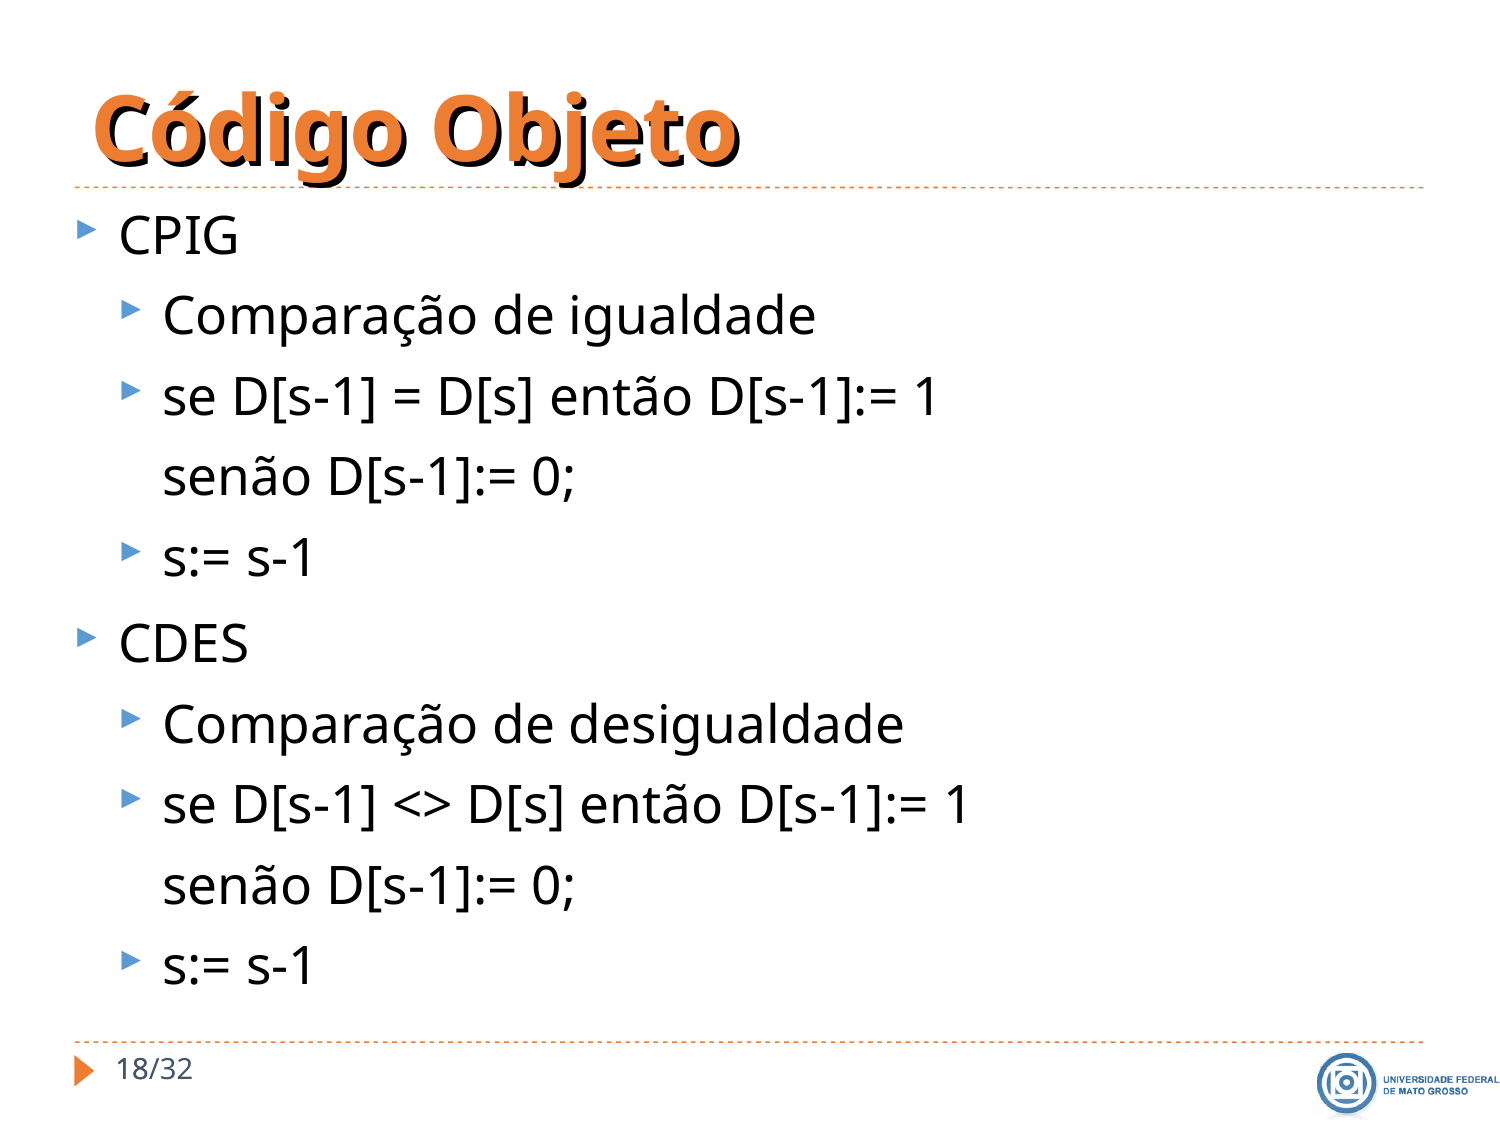

# Código Objeto
CPIG
Comparação de igualdade
se D[s-1] = D[s] então D[s-1]:= 1
senão D[s-1]:= 0;
s:= s-1
CDES
Comparação de desigualdade
se D[s-1] <> D[s] então D[s-1]:= 1
senão D[s-1]:= 0;
s:= s-1
18